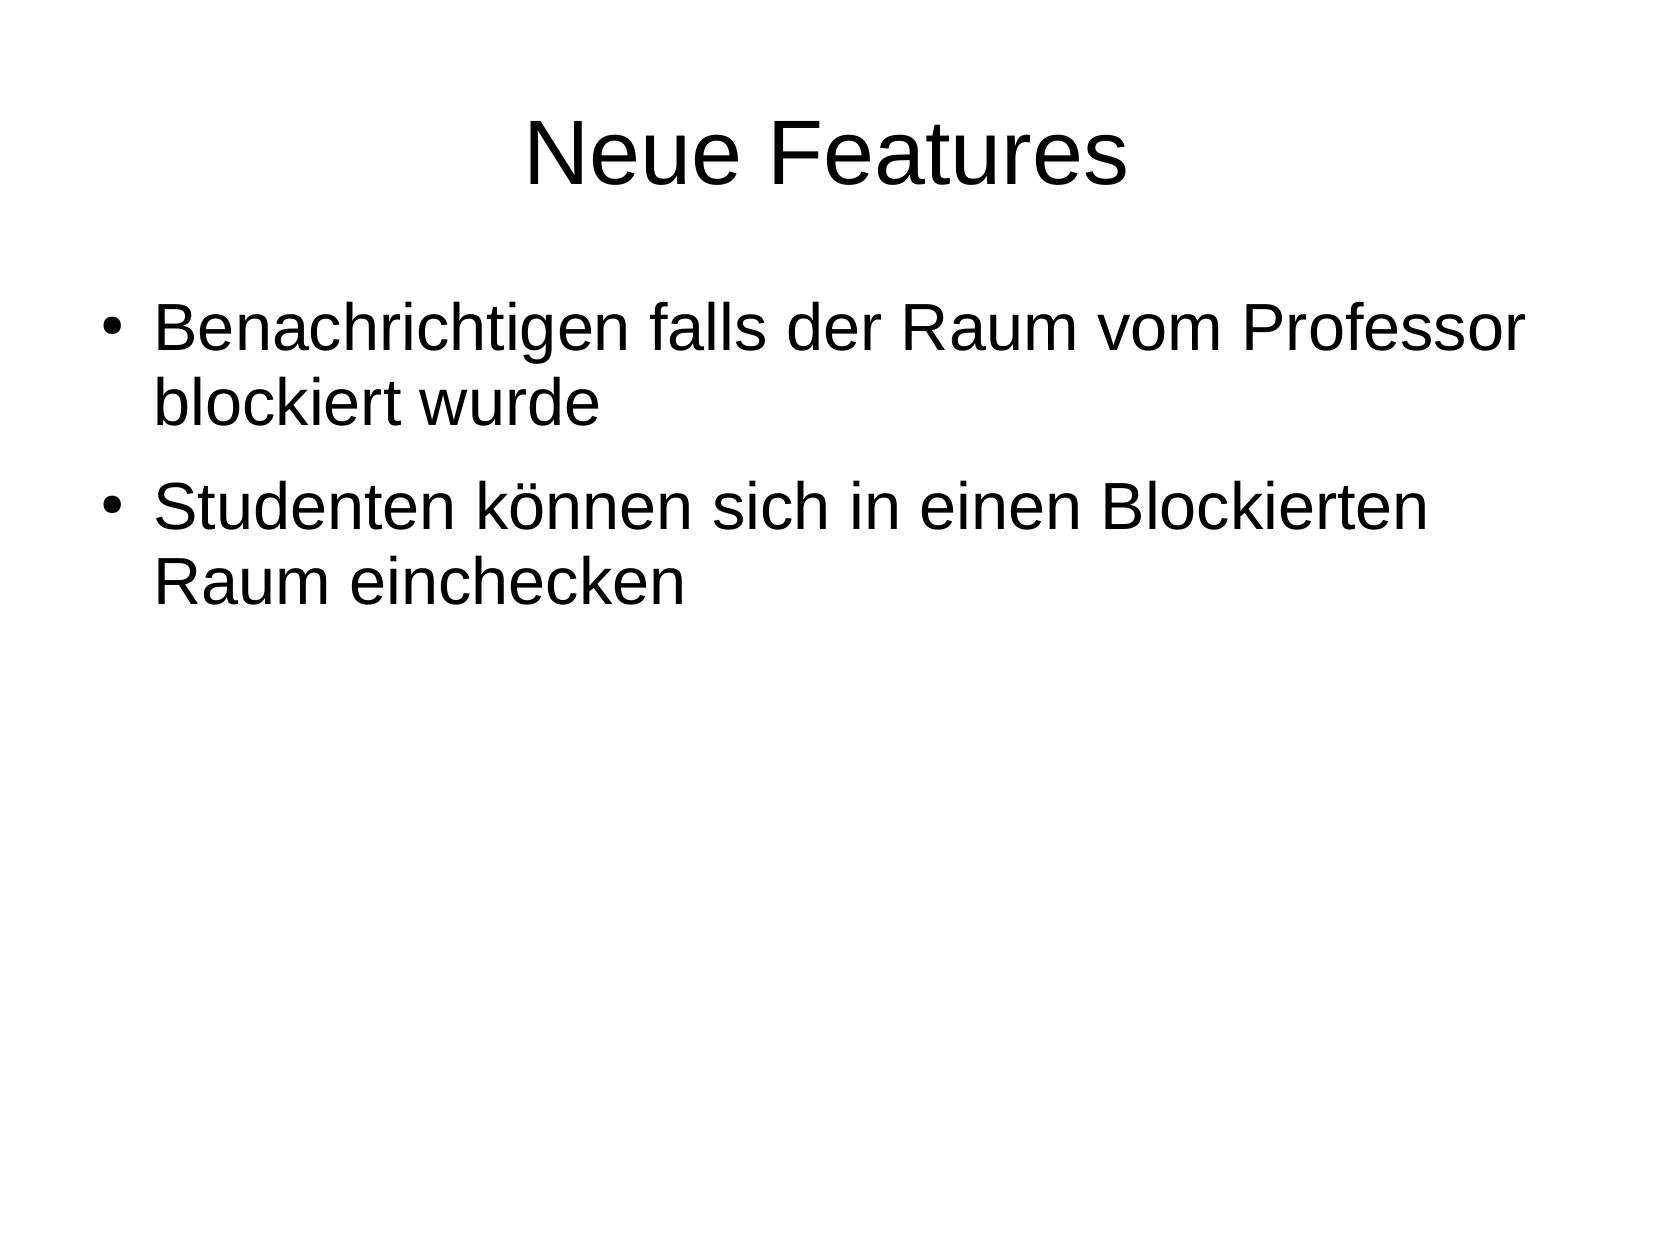

# Neue Features
Benachrichtigen falls der Raum vom Professor blockiert wurde
Studenten können sich in einen Blockierten Raum einchecken